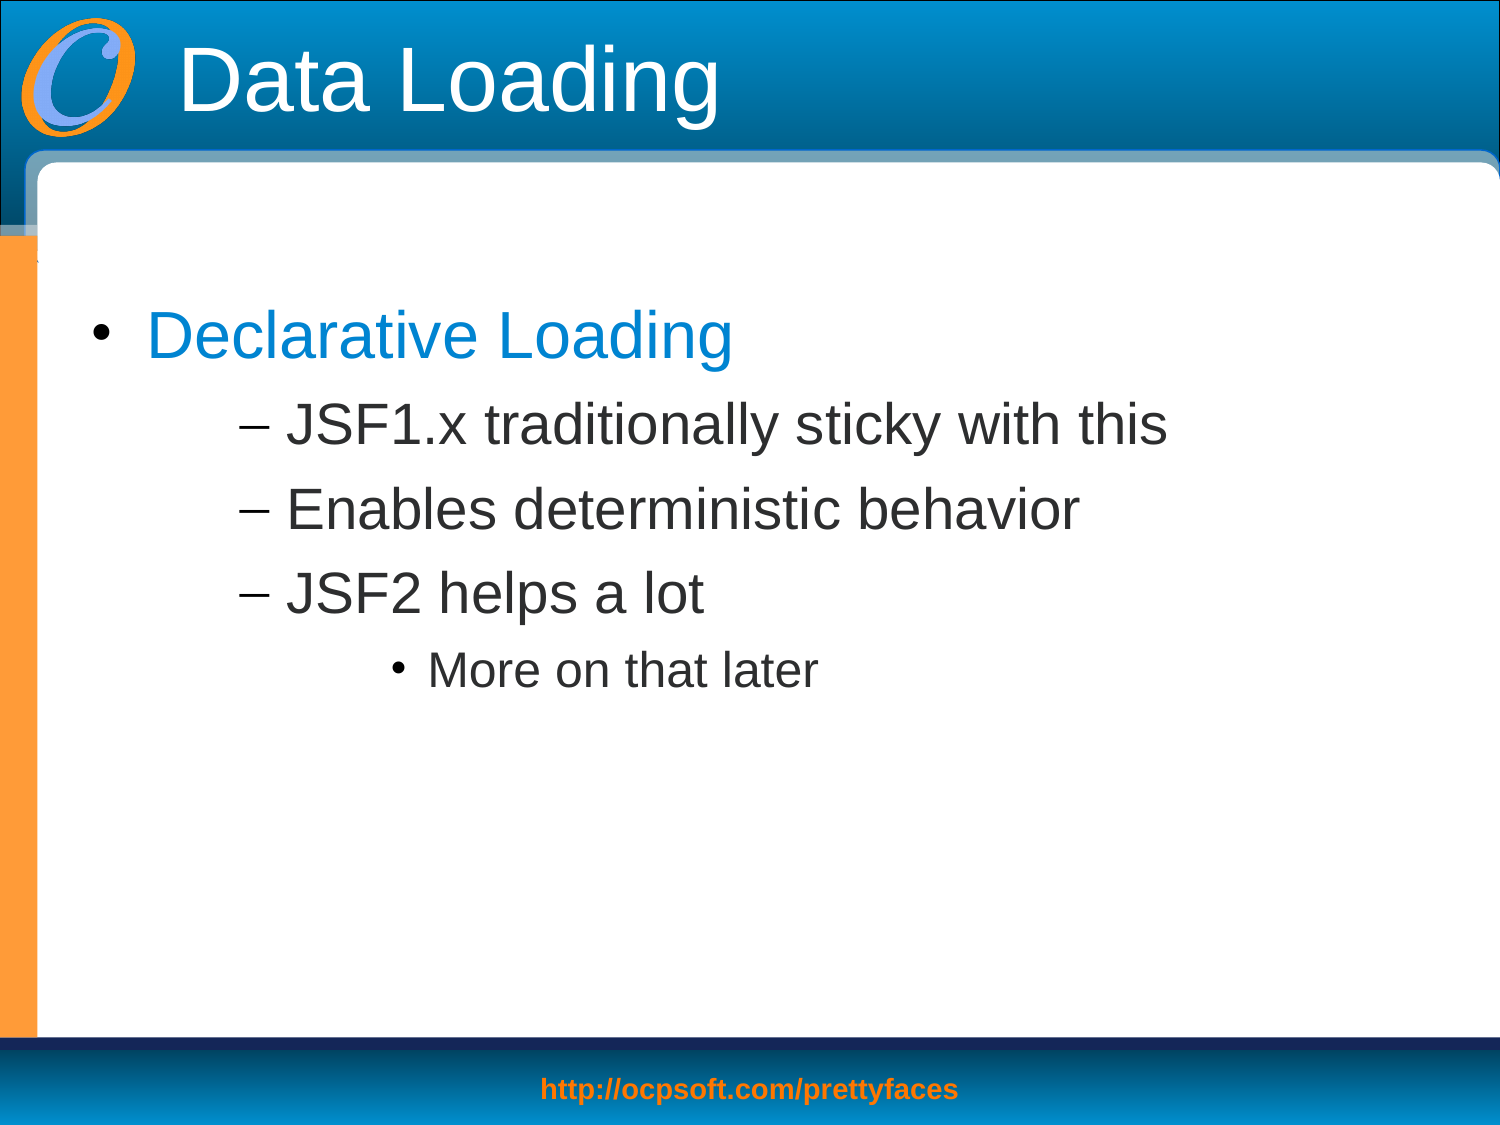

# Data Loading
Declarative Loading
JSF1.x traditionally sticky with this
Enables deterministic behavior
JSF2 helps a lot
More on that later